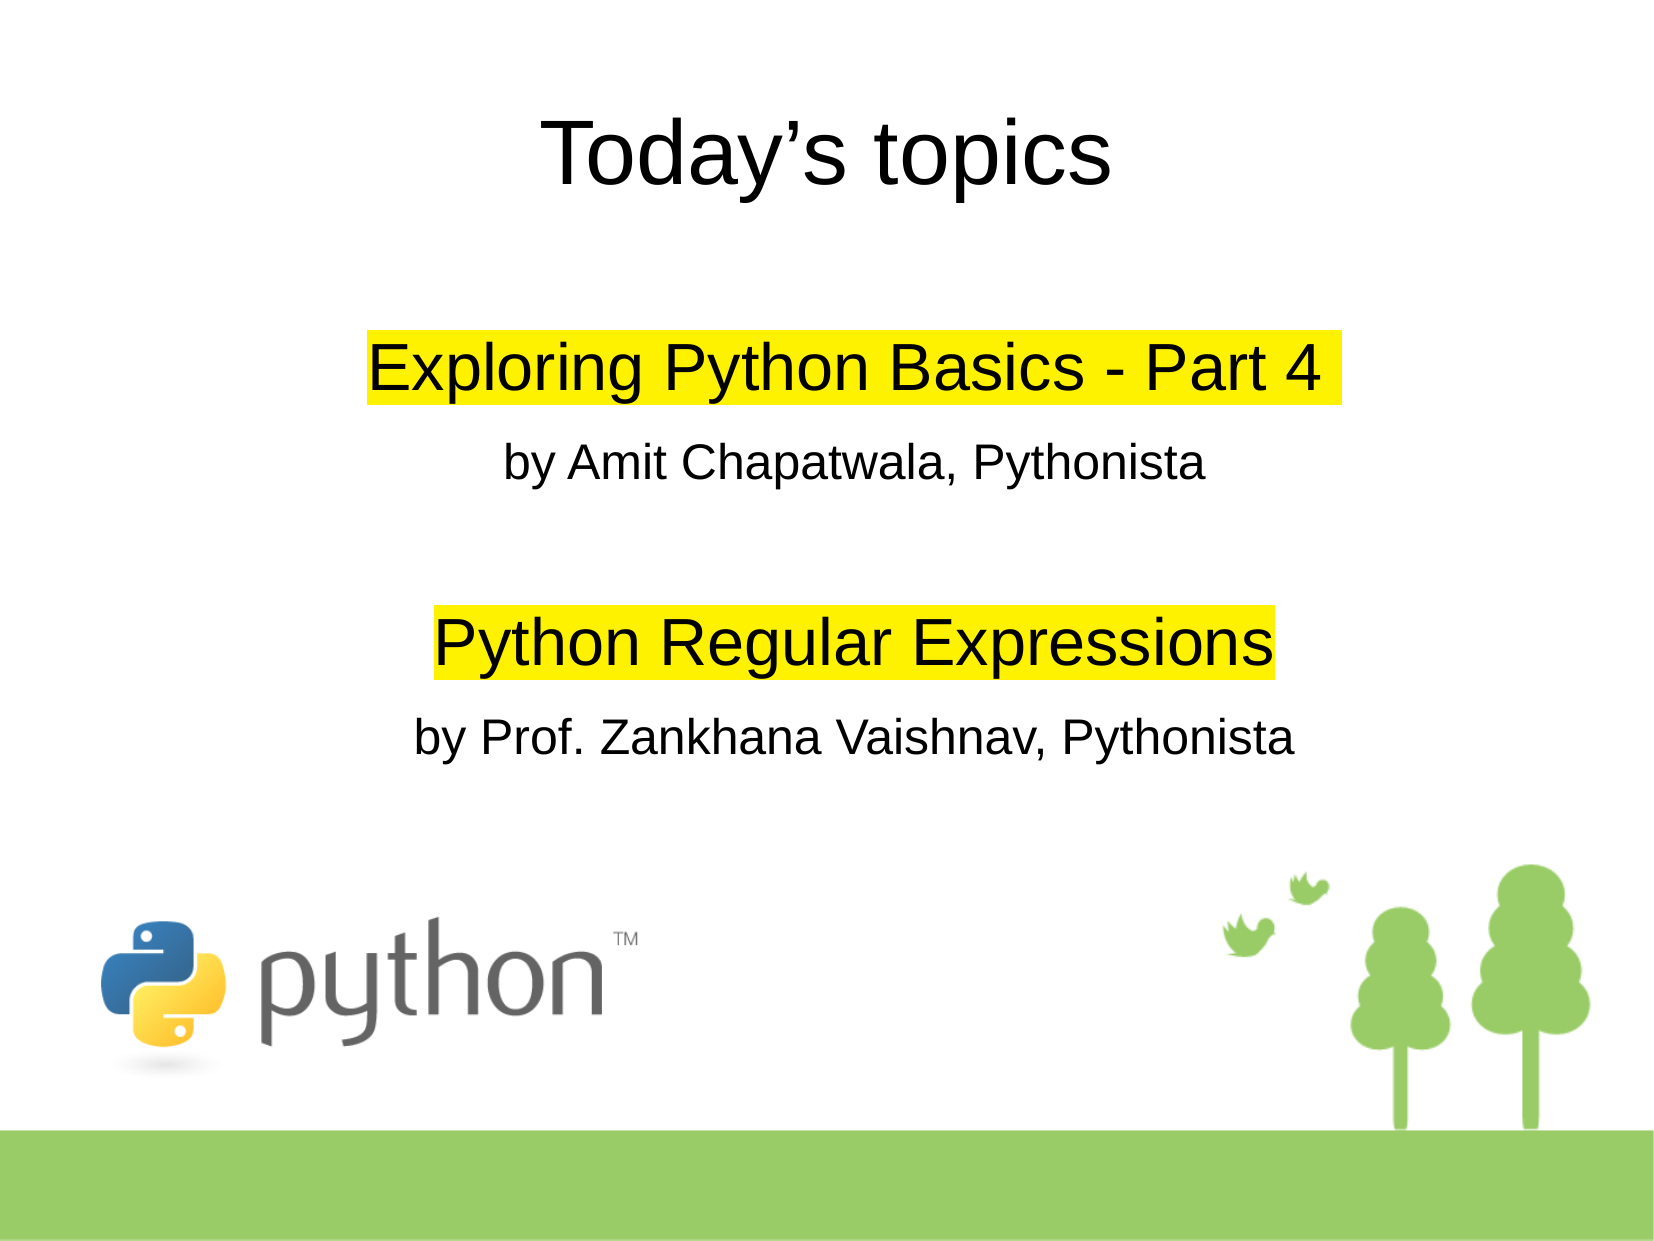

# Today’s topics
Exploring Python Basics - Part 4
by Amit Chapatwala, Pythonista
Python Regular Expressions
by Prof. Zankhana Vaishnav, Pythonista